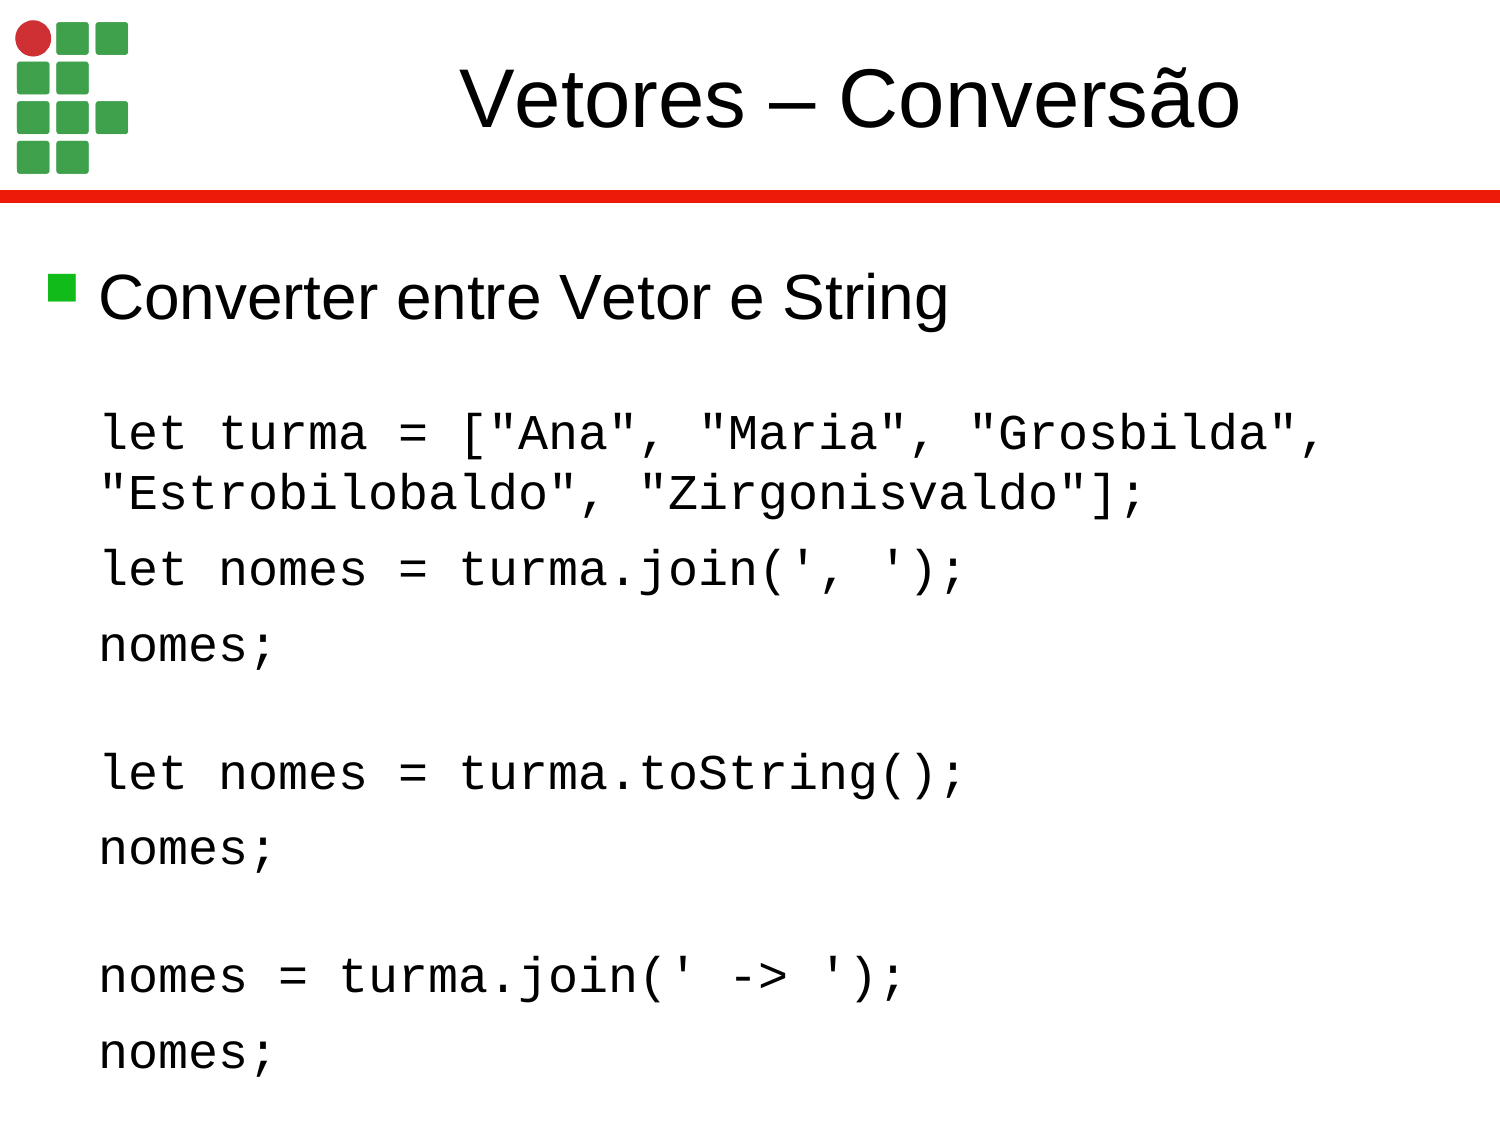

# Vetores – Conversão
Converter entre Vetor e String
let turma = ["Ana", "Maria", "Grosbilda", "Estrobilobaldo", "Zirgonisvaldo"];
let nomes = turma.join(', ');
nomes;
let nomes = turma.toString();
nomes;
nomes = turma.join(' -> ');
nomes;